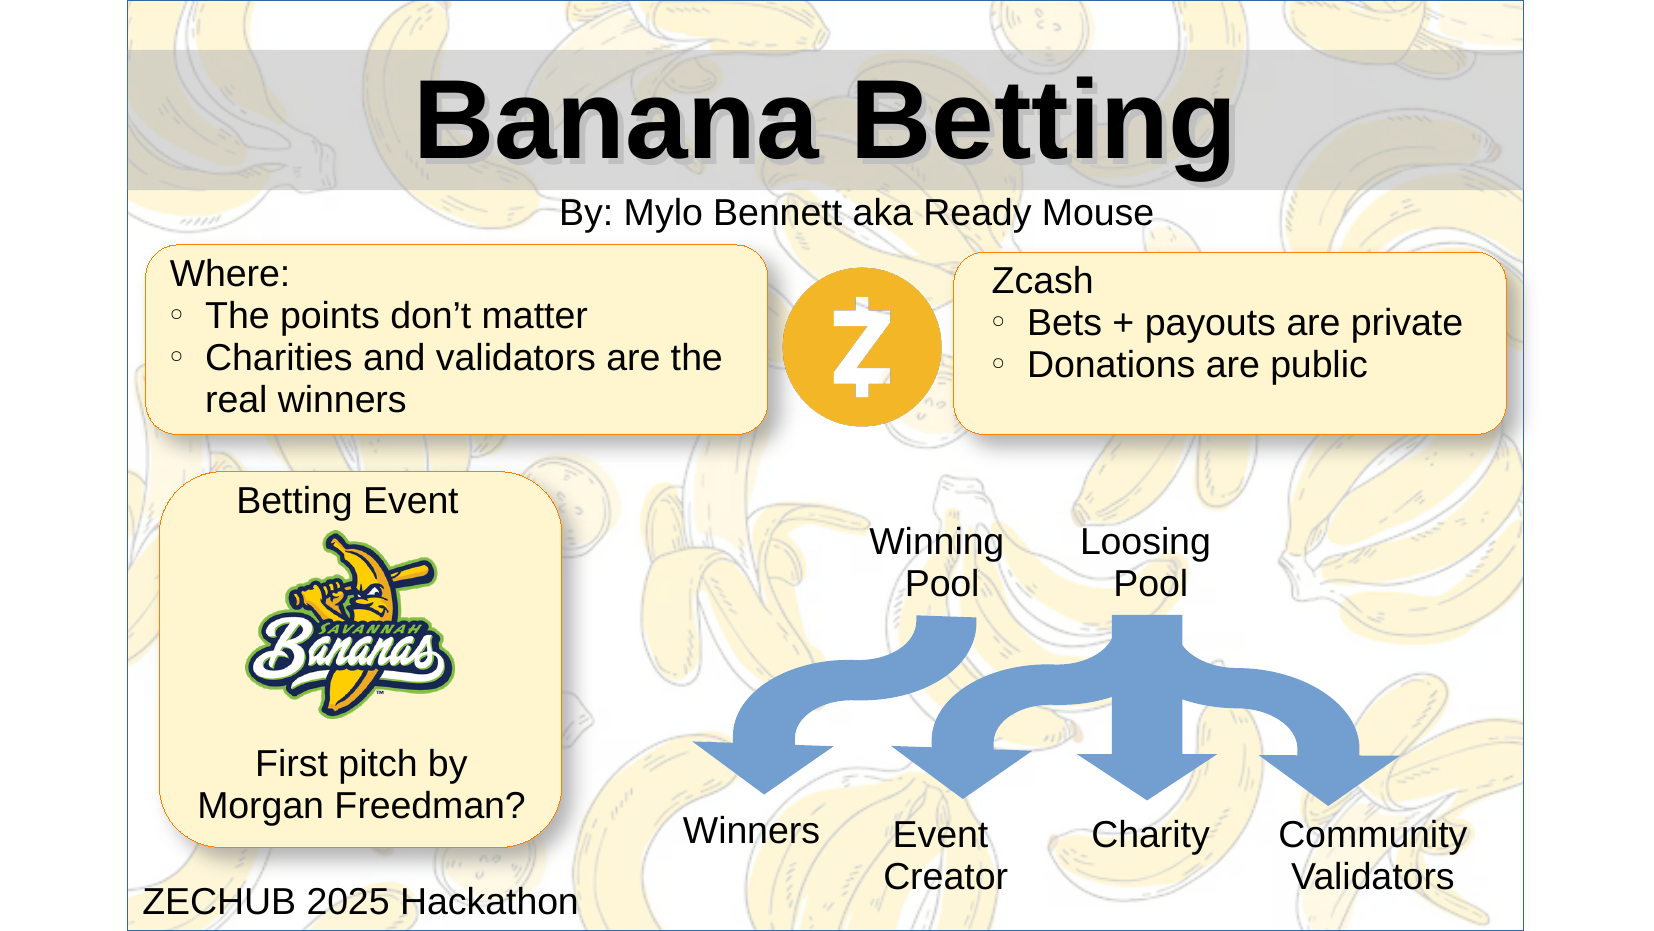

Banana Betting
By: Mylo Bennett aka Ready Mouse
Where:
The points don’t matter
Charities and validators are the real winners
Zcash
Bets + payouts are private
Donations are public
Betting Event
Winning
Pool
Loosing
Pool
First pitch by Morgan Freedman?
Winners
Event
Creator
Charity
Community
Validators
ZECHUB 2025 Hackathon